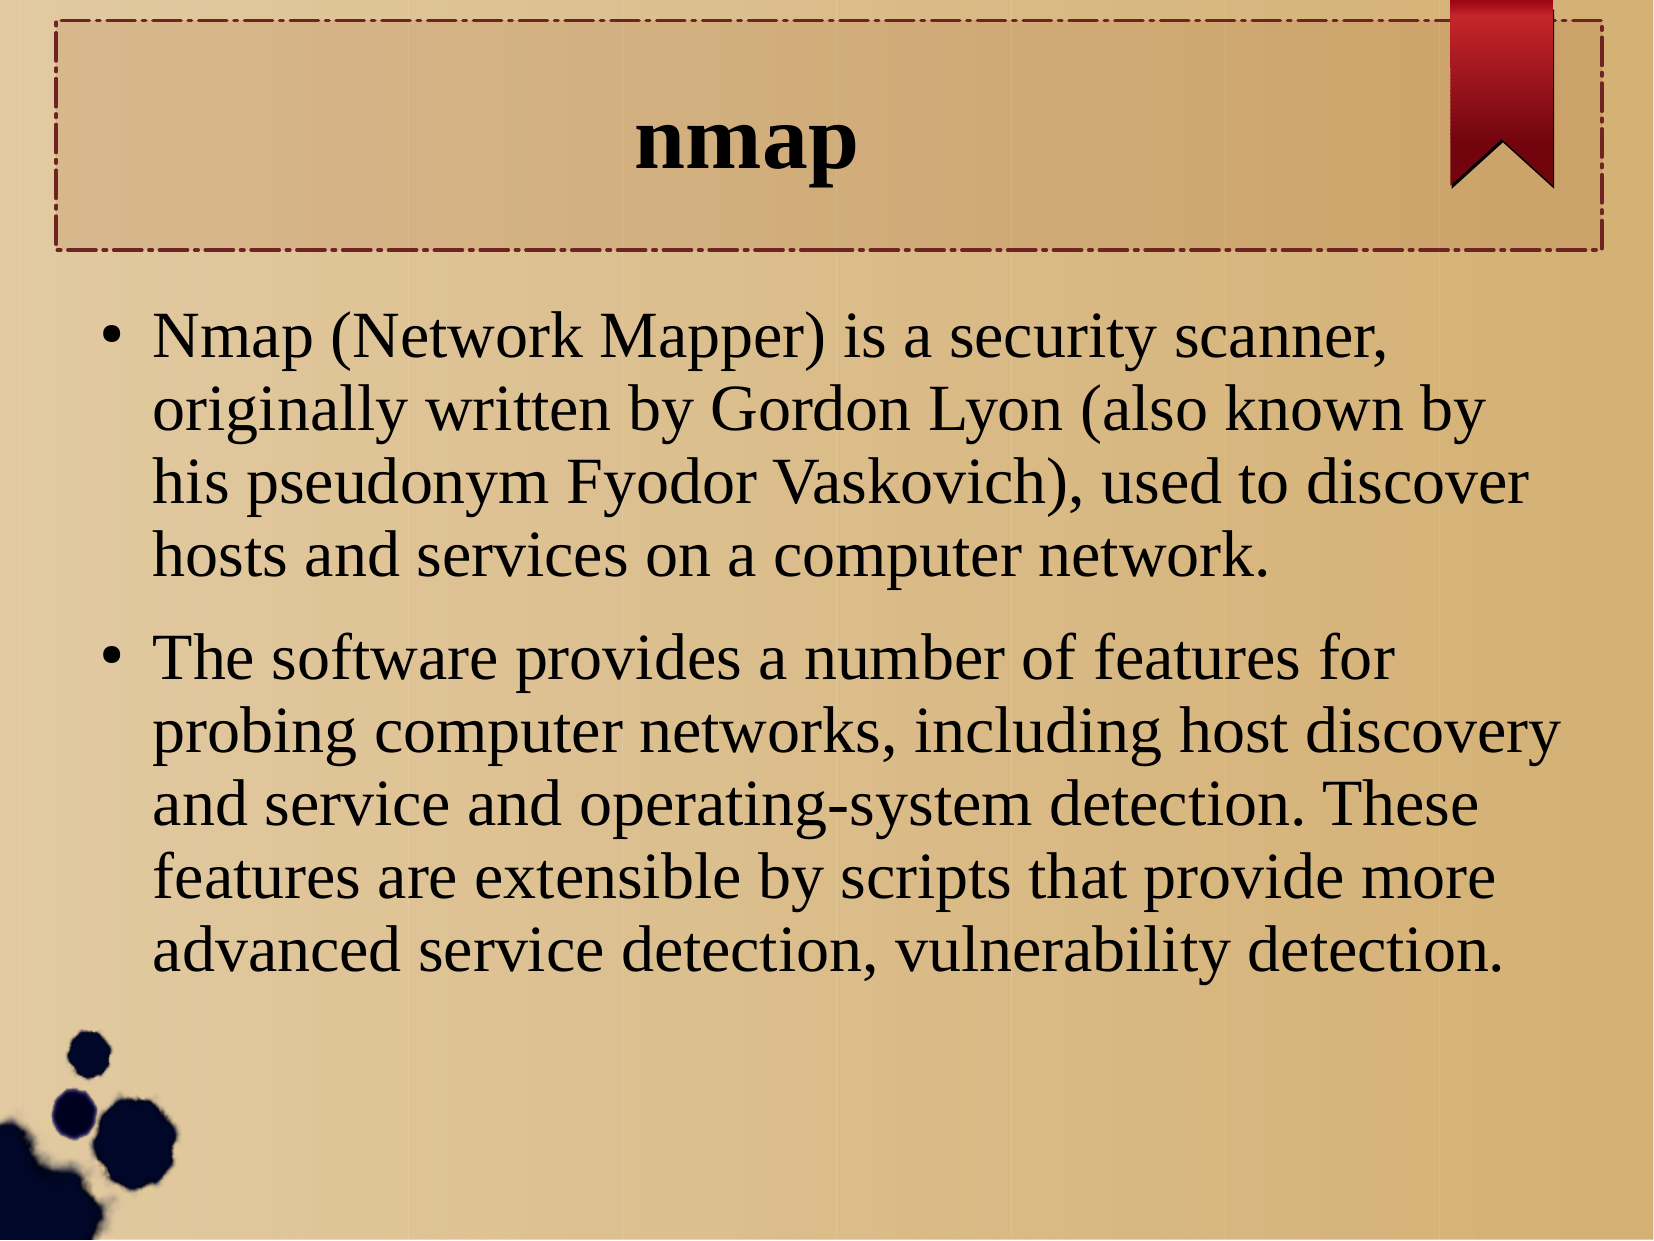

# nmap
Nmap (Network Mapper) is a security scanner, originally written by Gordon Lyon (also known by his pseudonym Fyodor Vaskovich), used to discover hosts and services on a computer network.
The software provides a number of features for probing computer networks, including host discovery and service and operating-system detection. These features are extensible by scripts that provide more advanced service detection, vulnerability detection.